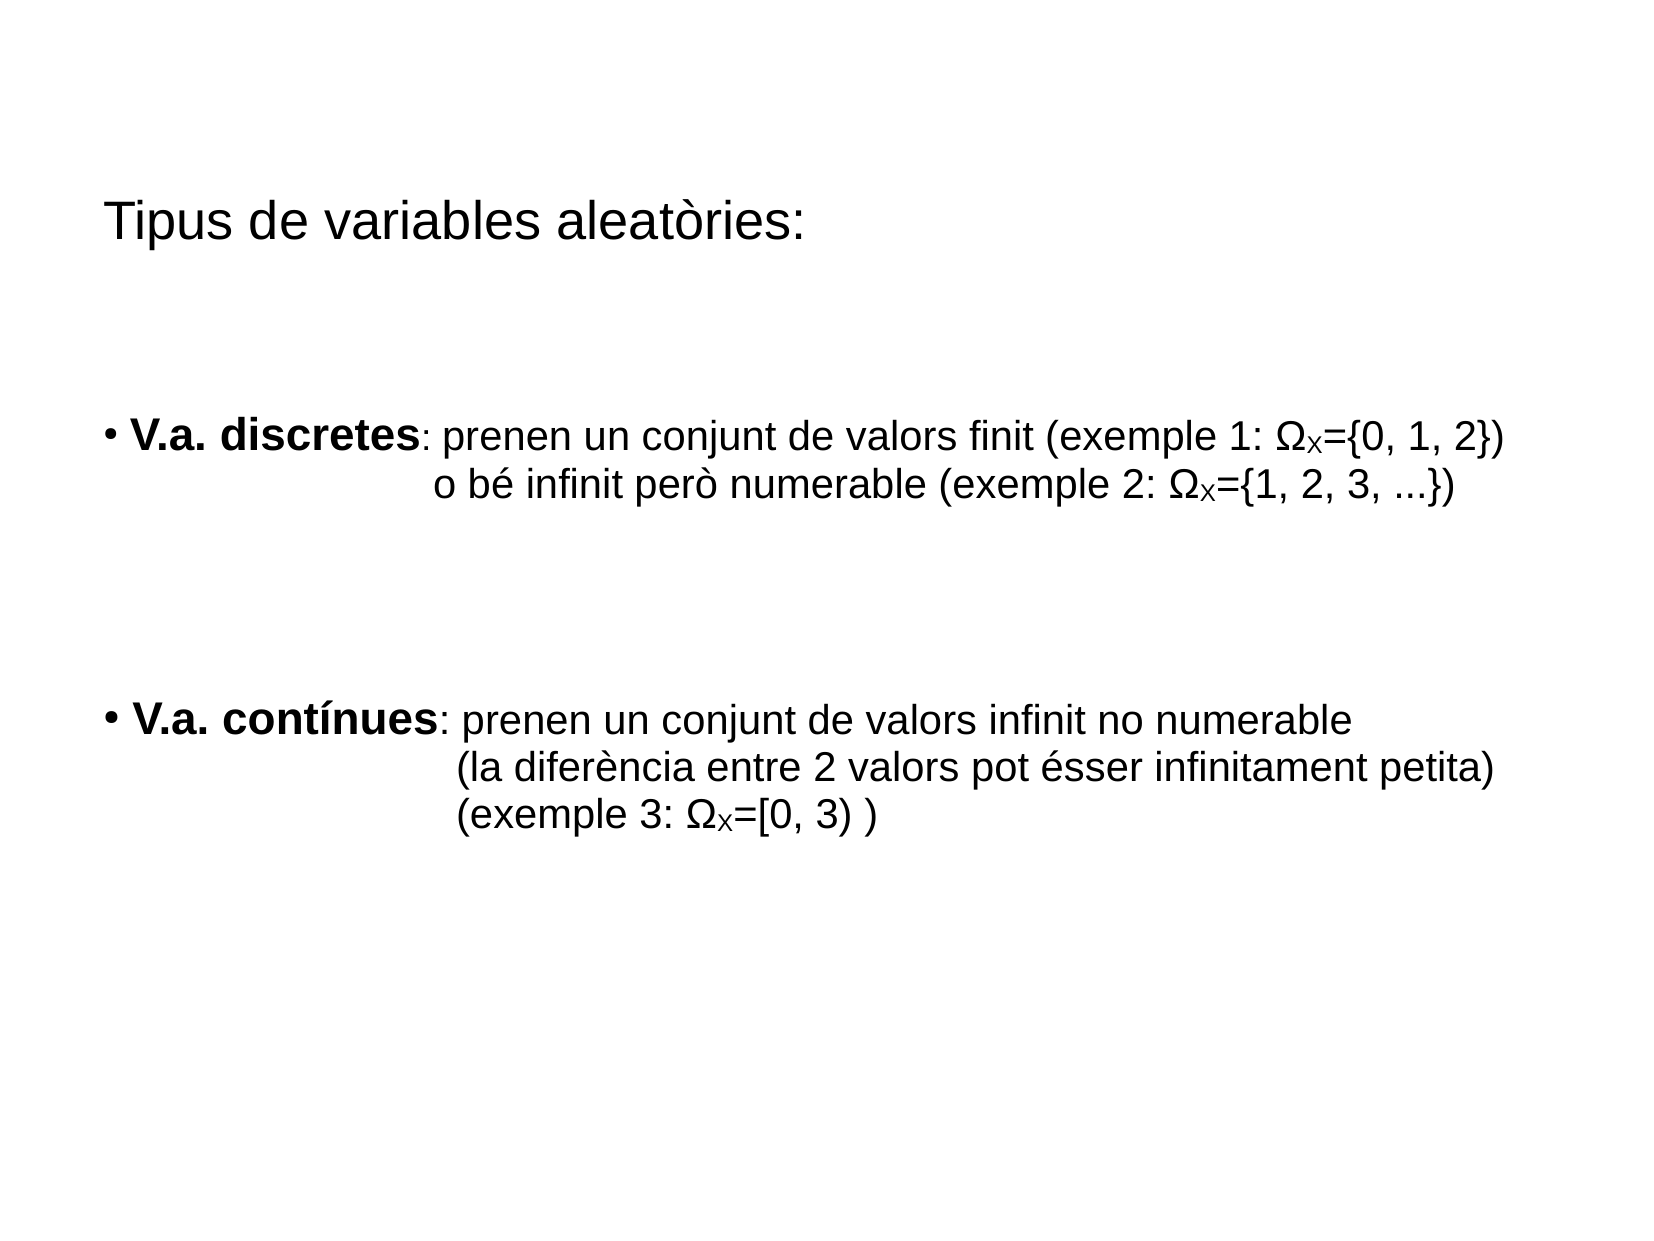

Tipus de variables aleatòries:
 V.a. discretes: prenen un conjunt de valors finit (exemple 1: ΩX={0, 1, 2})
				 o bé infinit però numerable (exemple 2: ΩX={1, 2, 3, ...})
 V.a. contínues: prenen un conjunt de valors infinit no numerable
				 (la diferència entre 2 valors pot ésser infinitament petita)
				 (exemple 3: ΩX=[0, 3) )